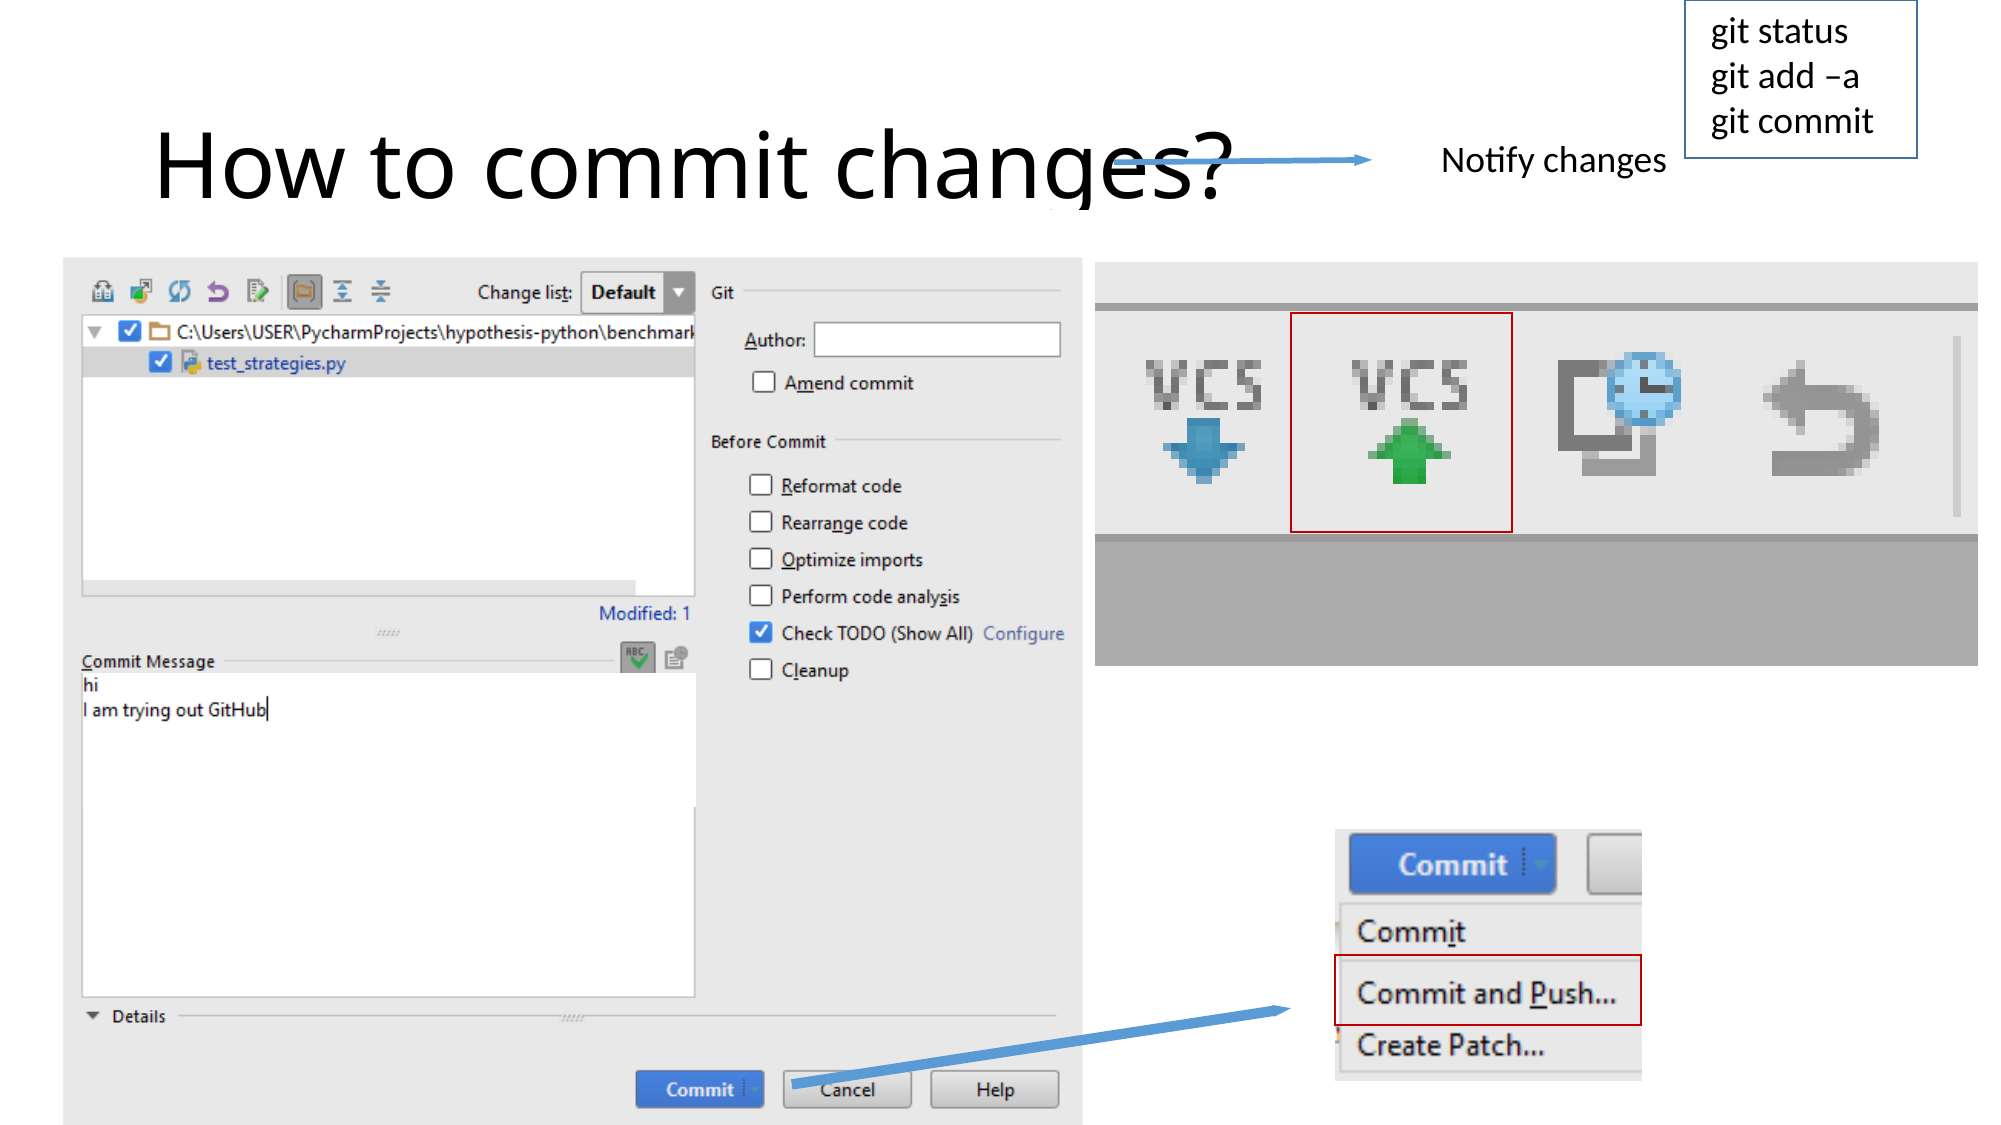

git status
git add –a
git commit
# How to commit changes?
Notify changes